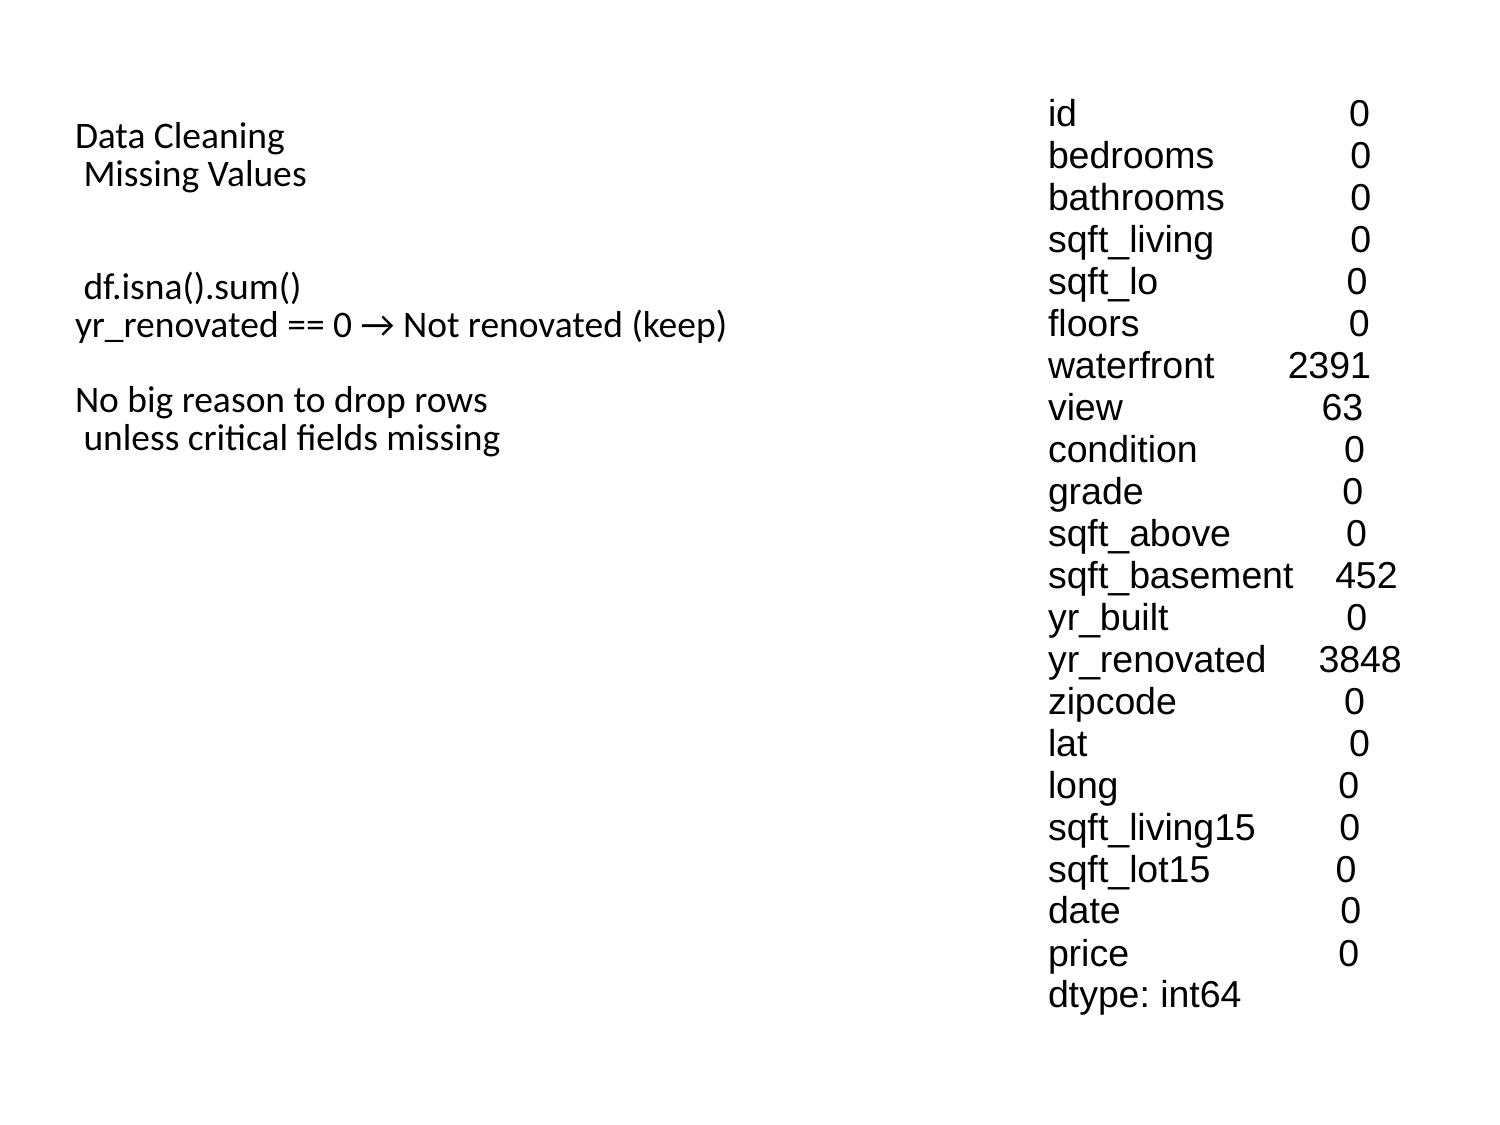

# Data Cleaning Missing Values df.isna().sum() yr_renovated == 0 → Not renovated (keep) No big reason to drop rows unless critical fields missing
id 0
bedrooms 0
bathrooms 0
sqft_living 0
sqft_lo 0
floors 0
waterfront 2391
view 63
condition 0
grade 0
sqft_above 0
sqft_basement 452
yr_built 0
yr_renovated 3848
zipcode 0
lat 0
long 0
sqft_living15 0
sqft_lot15 0
date 0
price 0
dtype: int64